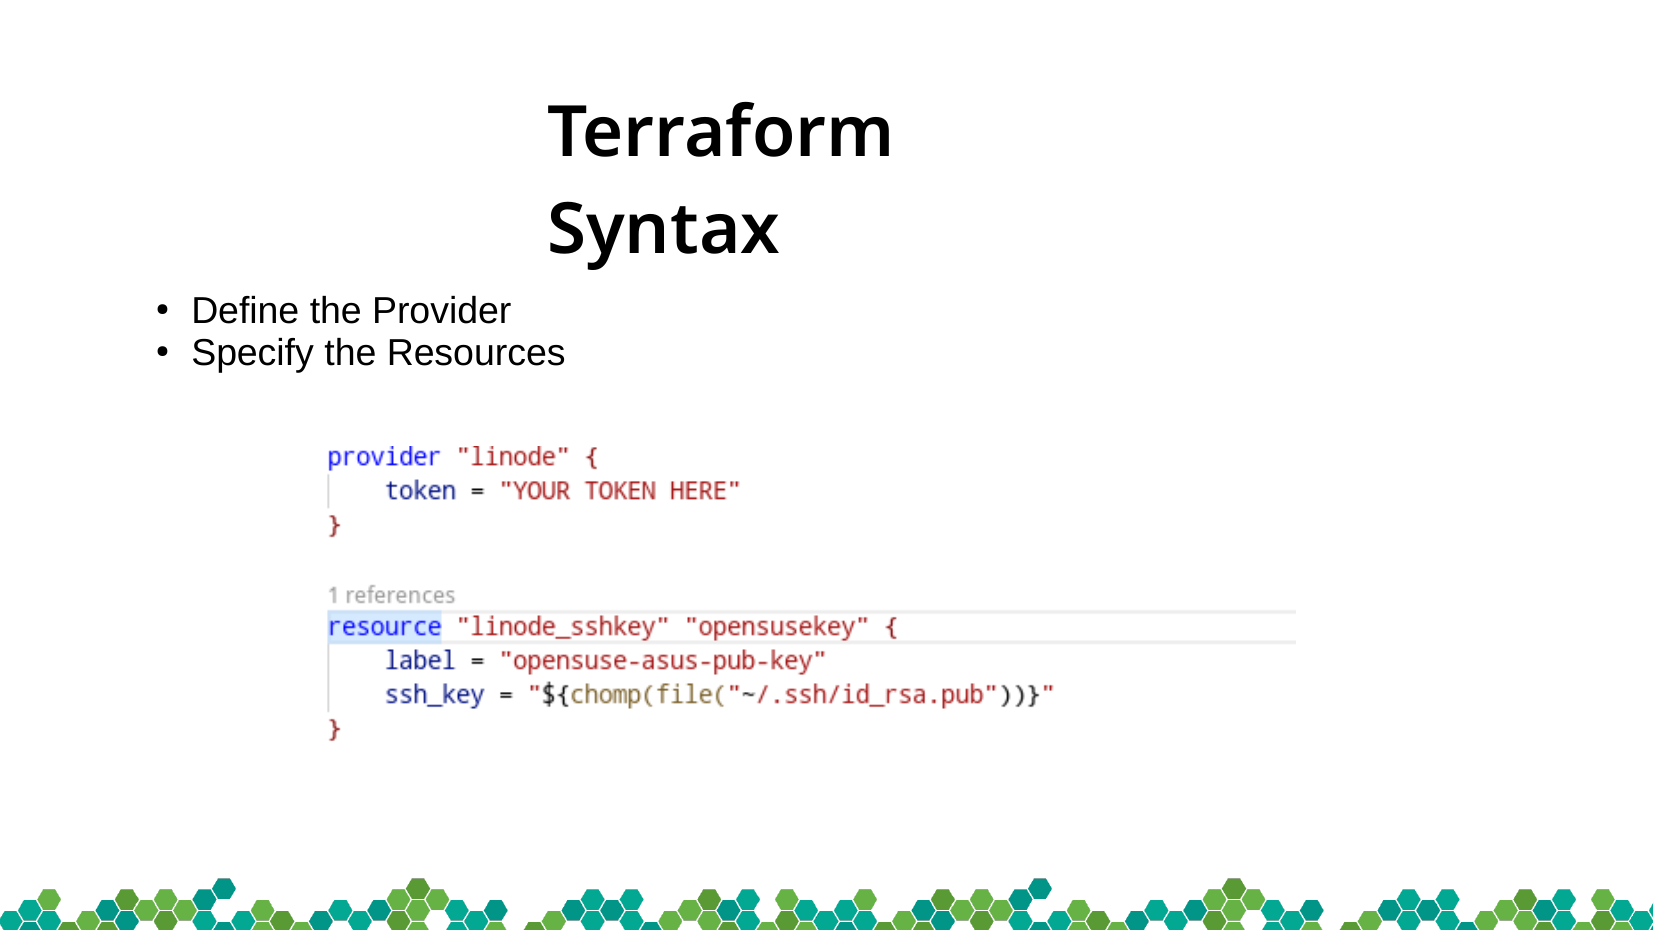

# Terraform Syntax
Define the Provider
Specify the Resources